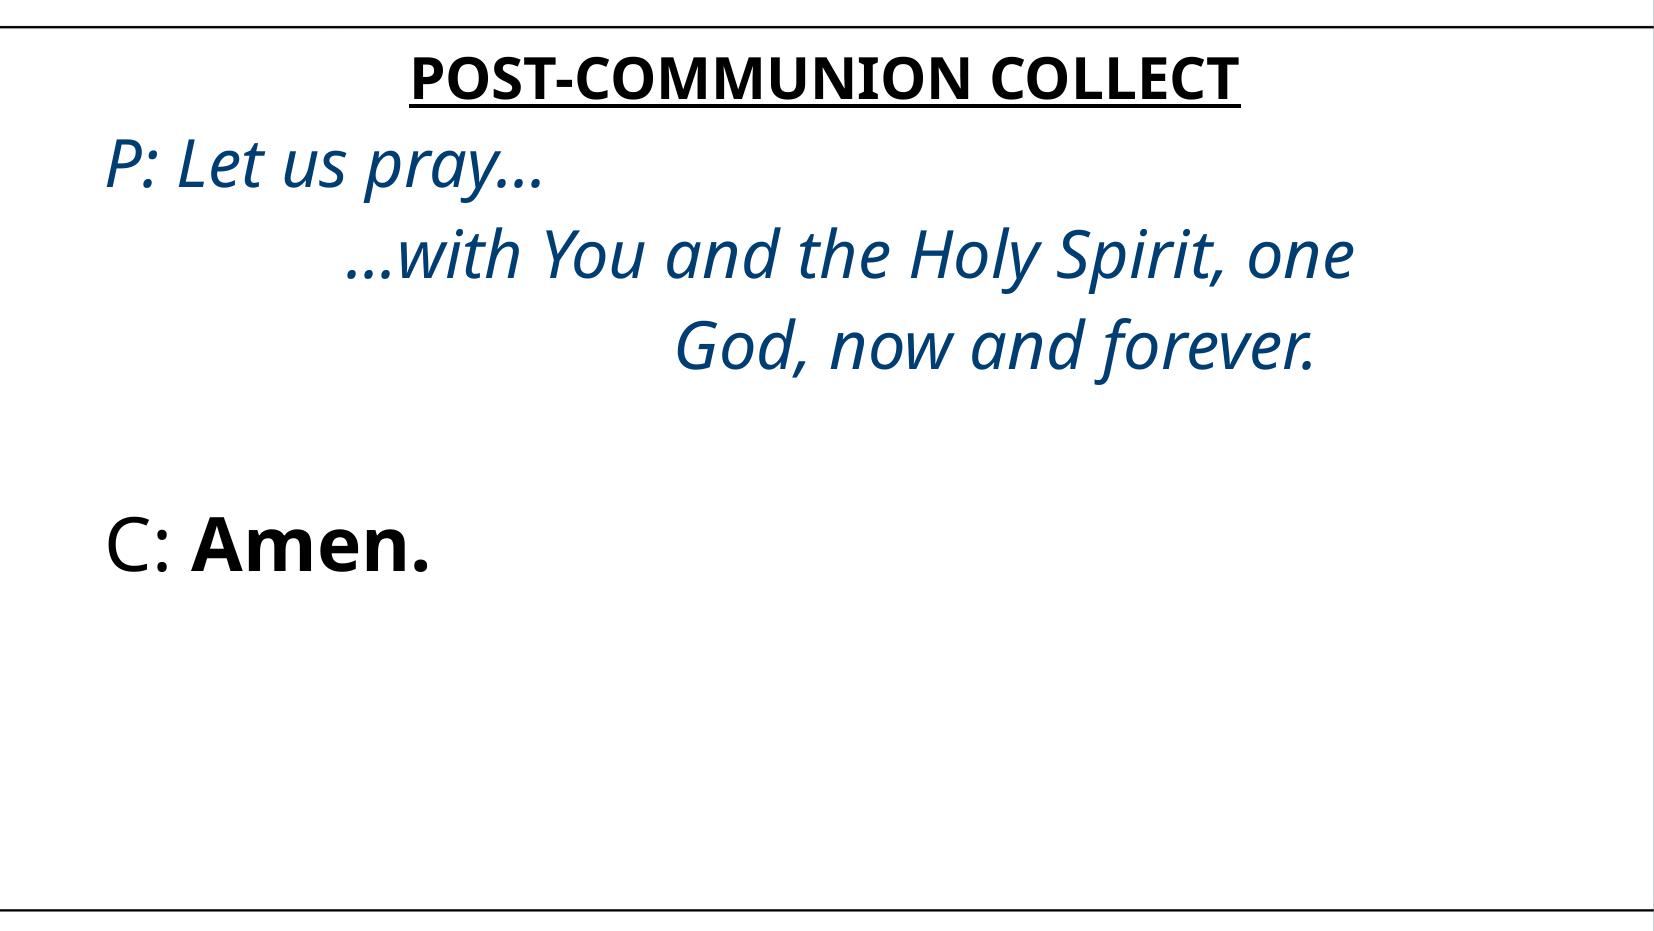

POST-COMMUNION COLLECT
P: Let us pray...
 ...with You and the Holy Spirit, one
 God, now and forever.
C: Amen.